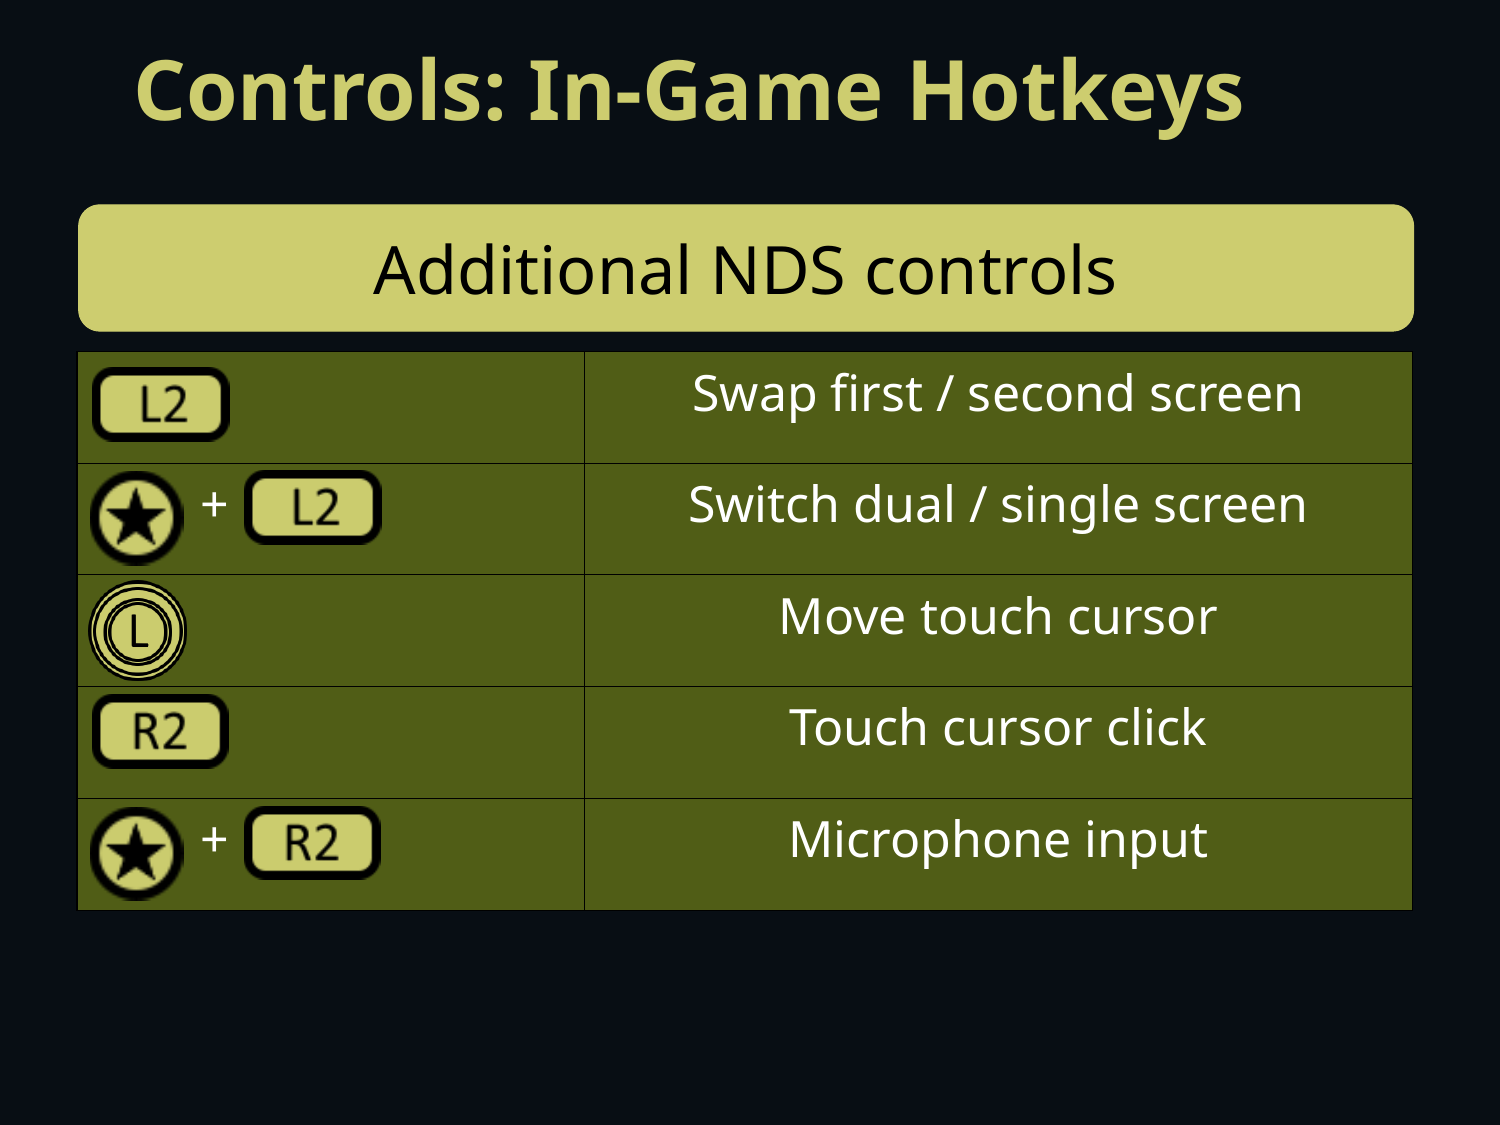

Controls: In-Game Hotkeys
Additional NDS controls
| | Swap first / second screen |
| --- | --- |
| + | Switch dual / single screen |
| | Move touch cursor |
| | Touch cursor click |
| + | Microphone input |